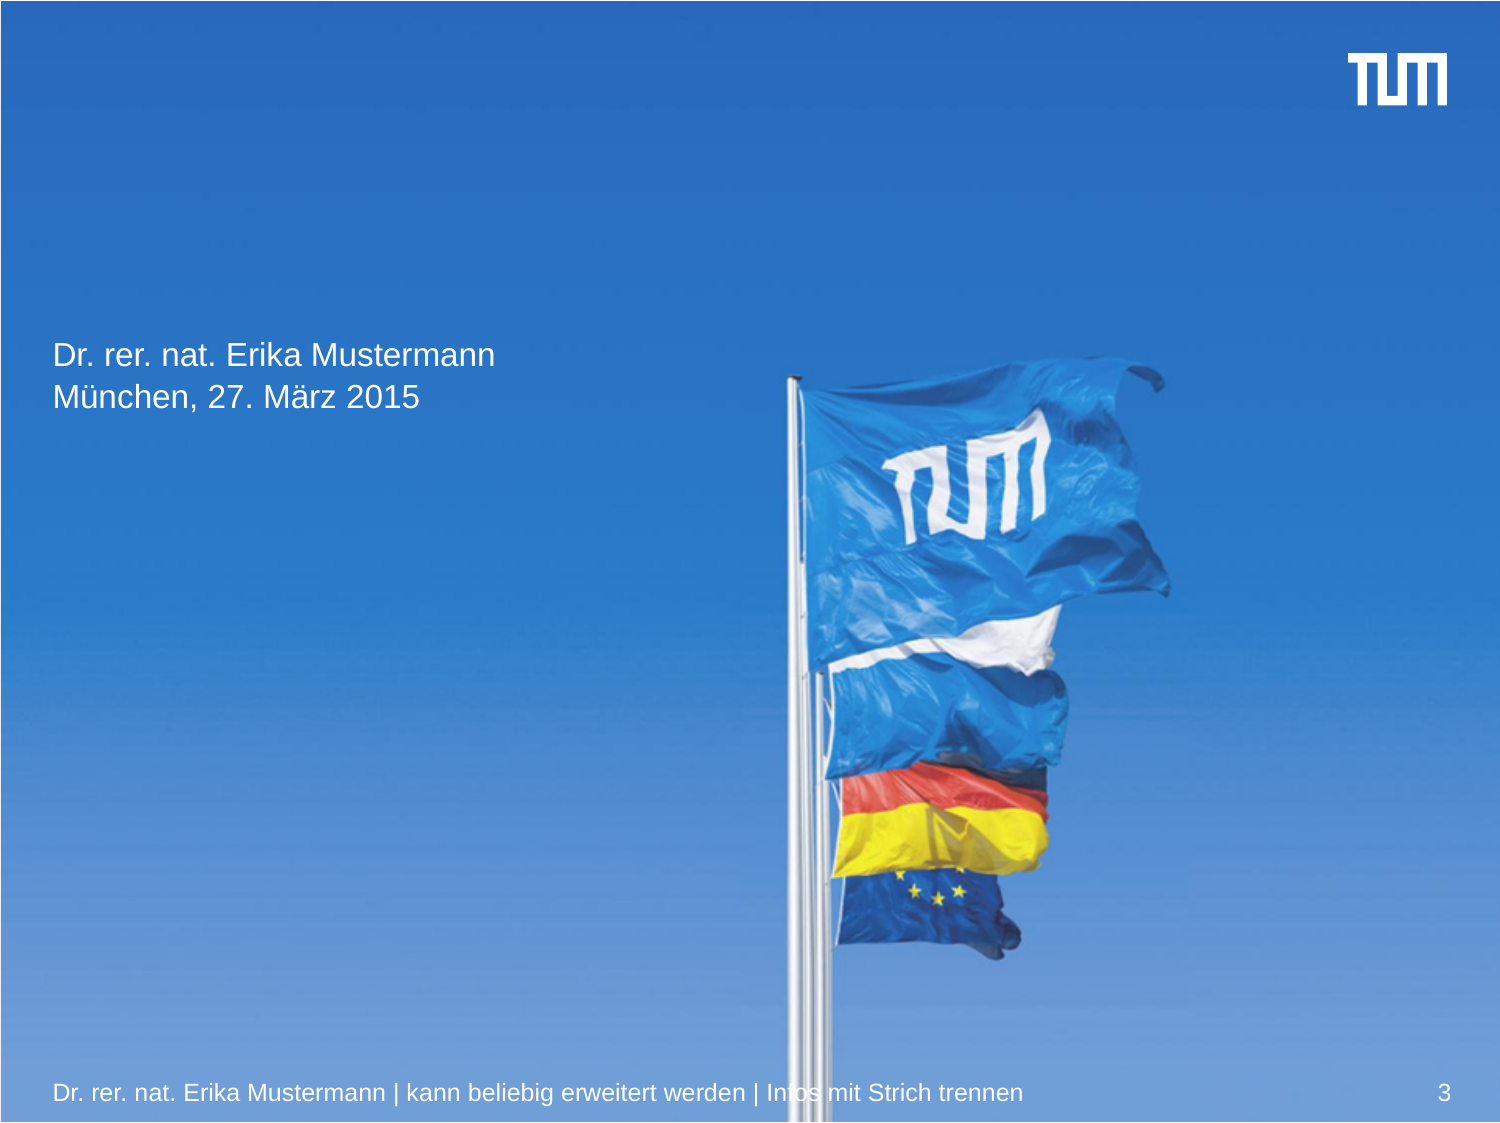

#
Dr. rer. nat. Erika Mustermann
München, 27. März 2015
Dr. rer. nat. Erika Mustermann | kann beliebig erweitert werden | Infos mit Strich trennen
3